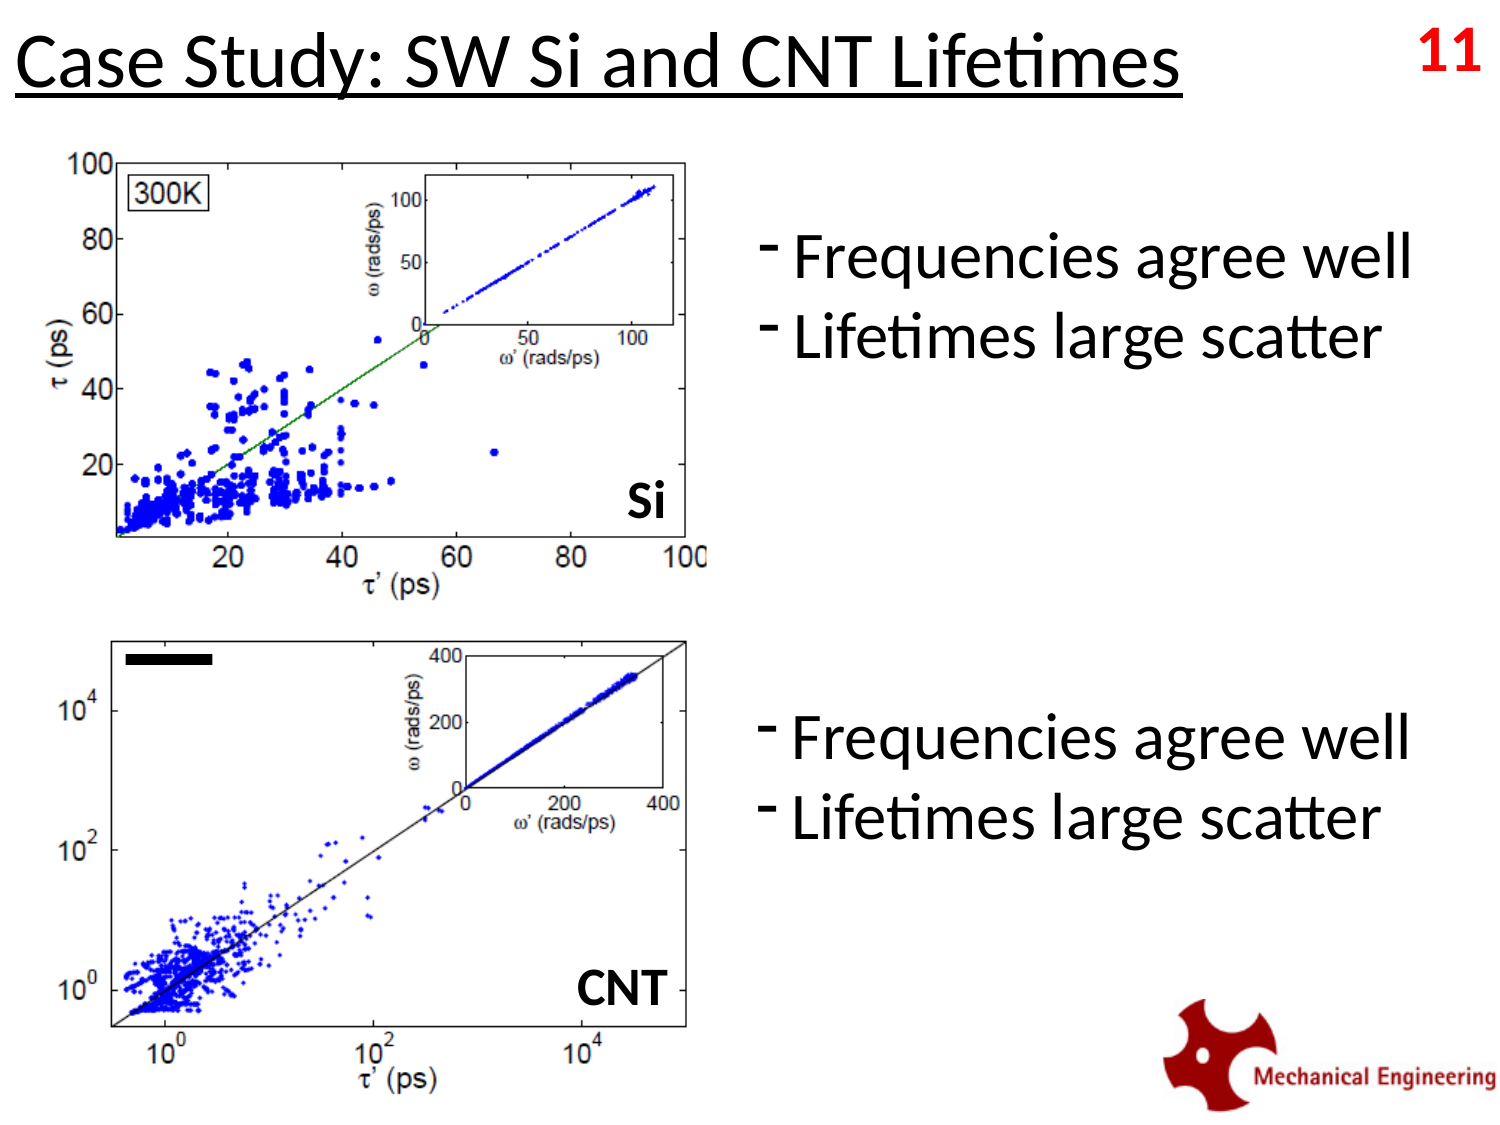

# Case Study: SW Si and CNT Lifetimes
11
Frequencies agree well
Lifetimes large scatter
Si
Frequencies agree well
Lifetimes large scatter
CNT